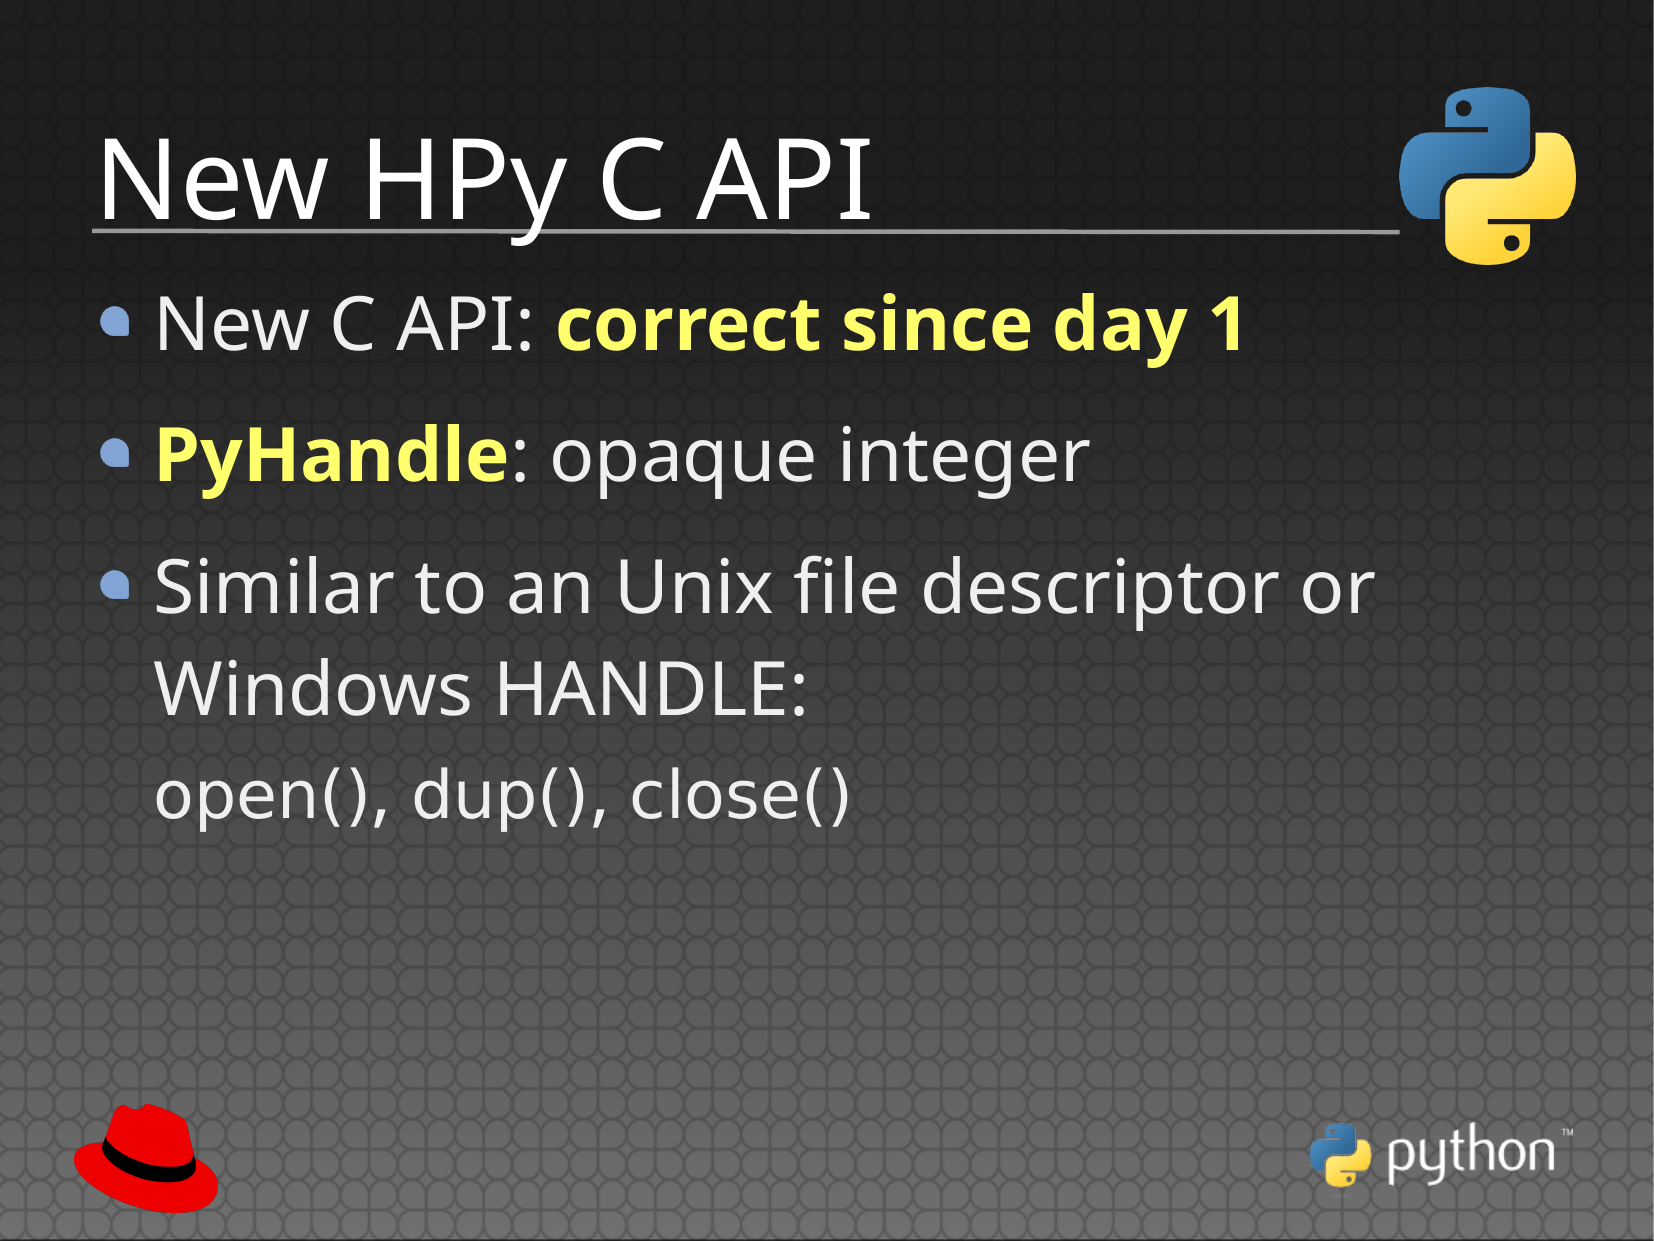

New HPy C API
# New C API: correct since day 1
PyHandle: opaque integer
Similar to an Unix file descriptor or Windows HANDLE:
open(), dup(), close()